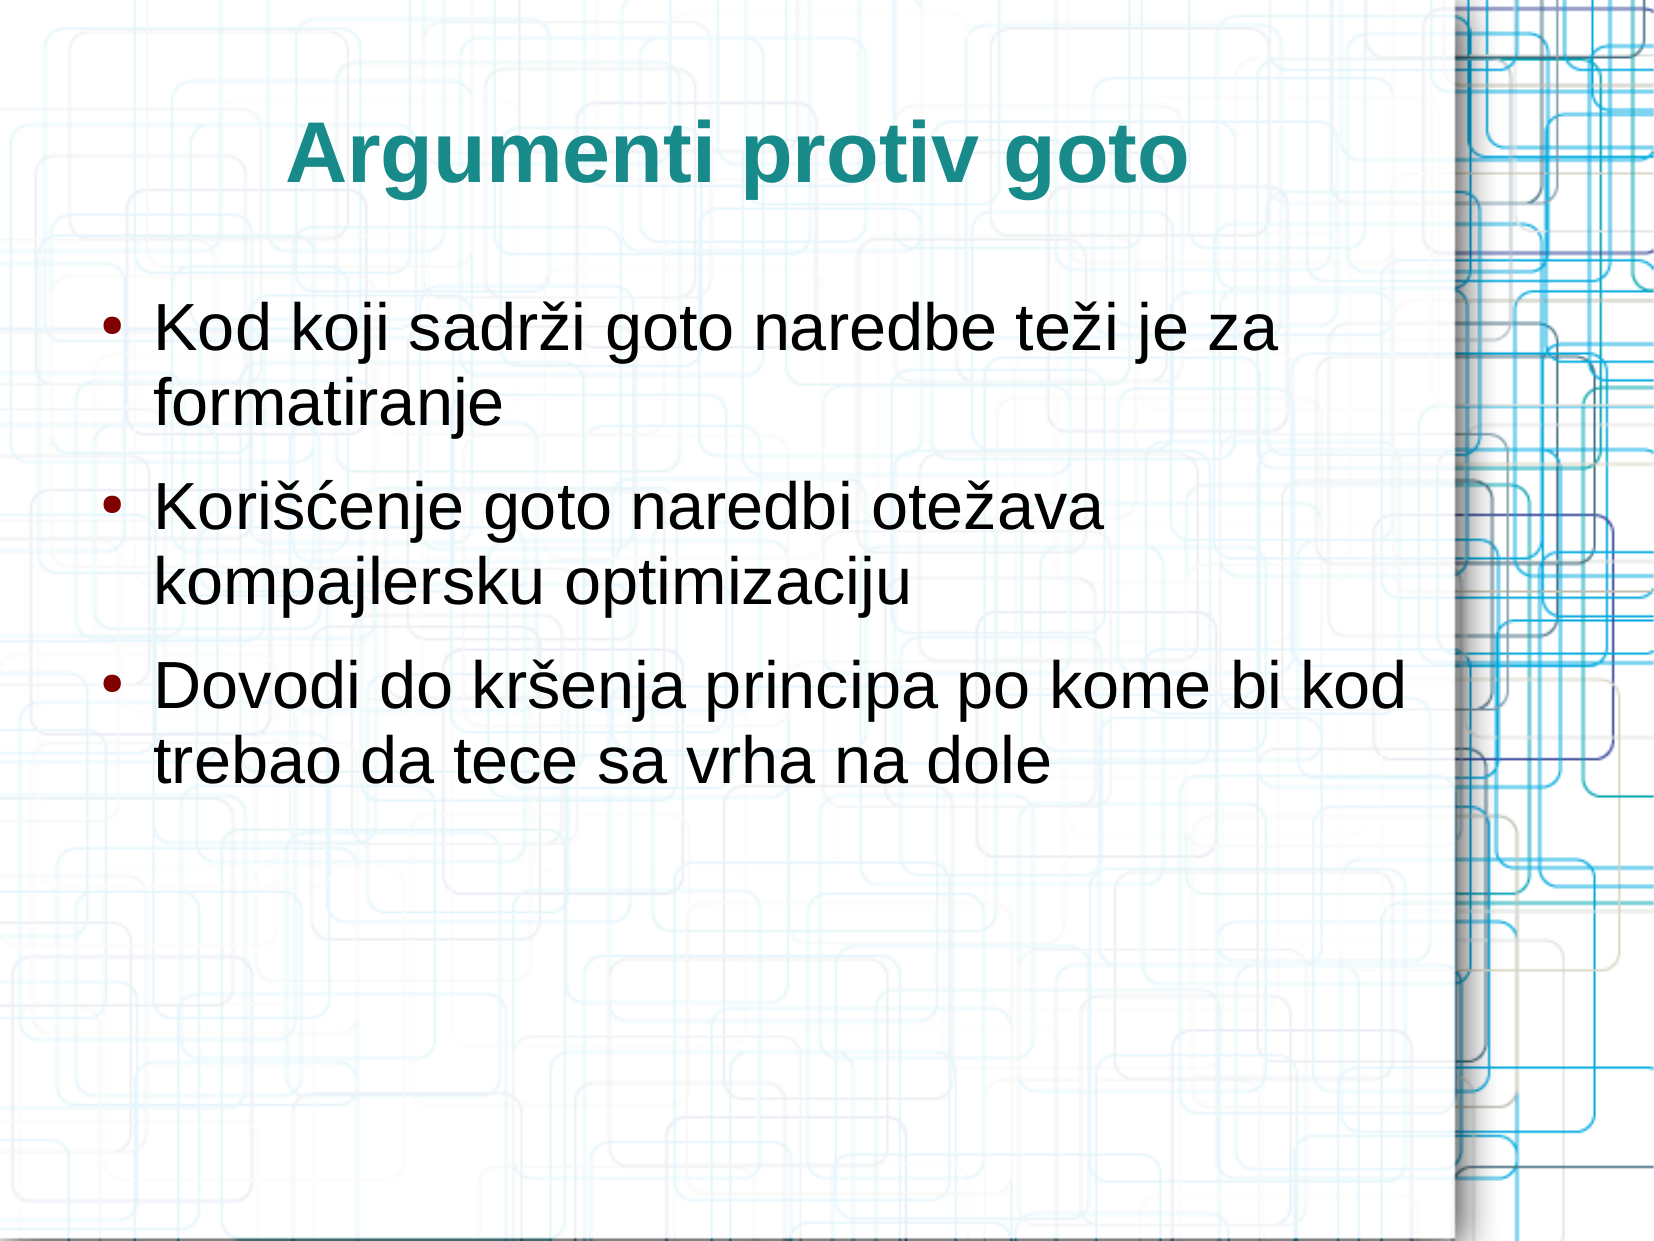

# Argumenti protiv goto
Kod koji sadrži goto naredbe teži je za formatiranje
Korišćenje goto naredbi otežava kompajlersku optimizaciju
Dovodi do kršenja principa po kome bi kod trebao da tece sa vrha na dole